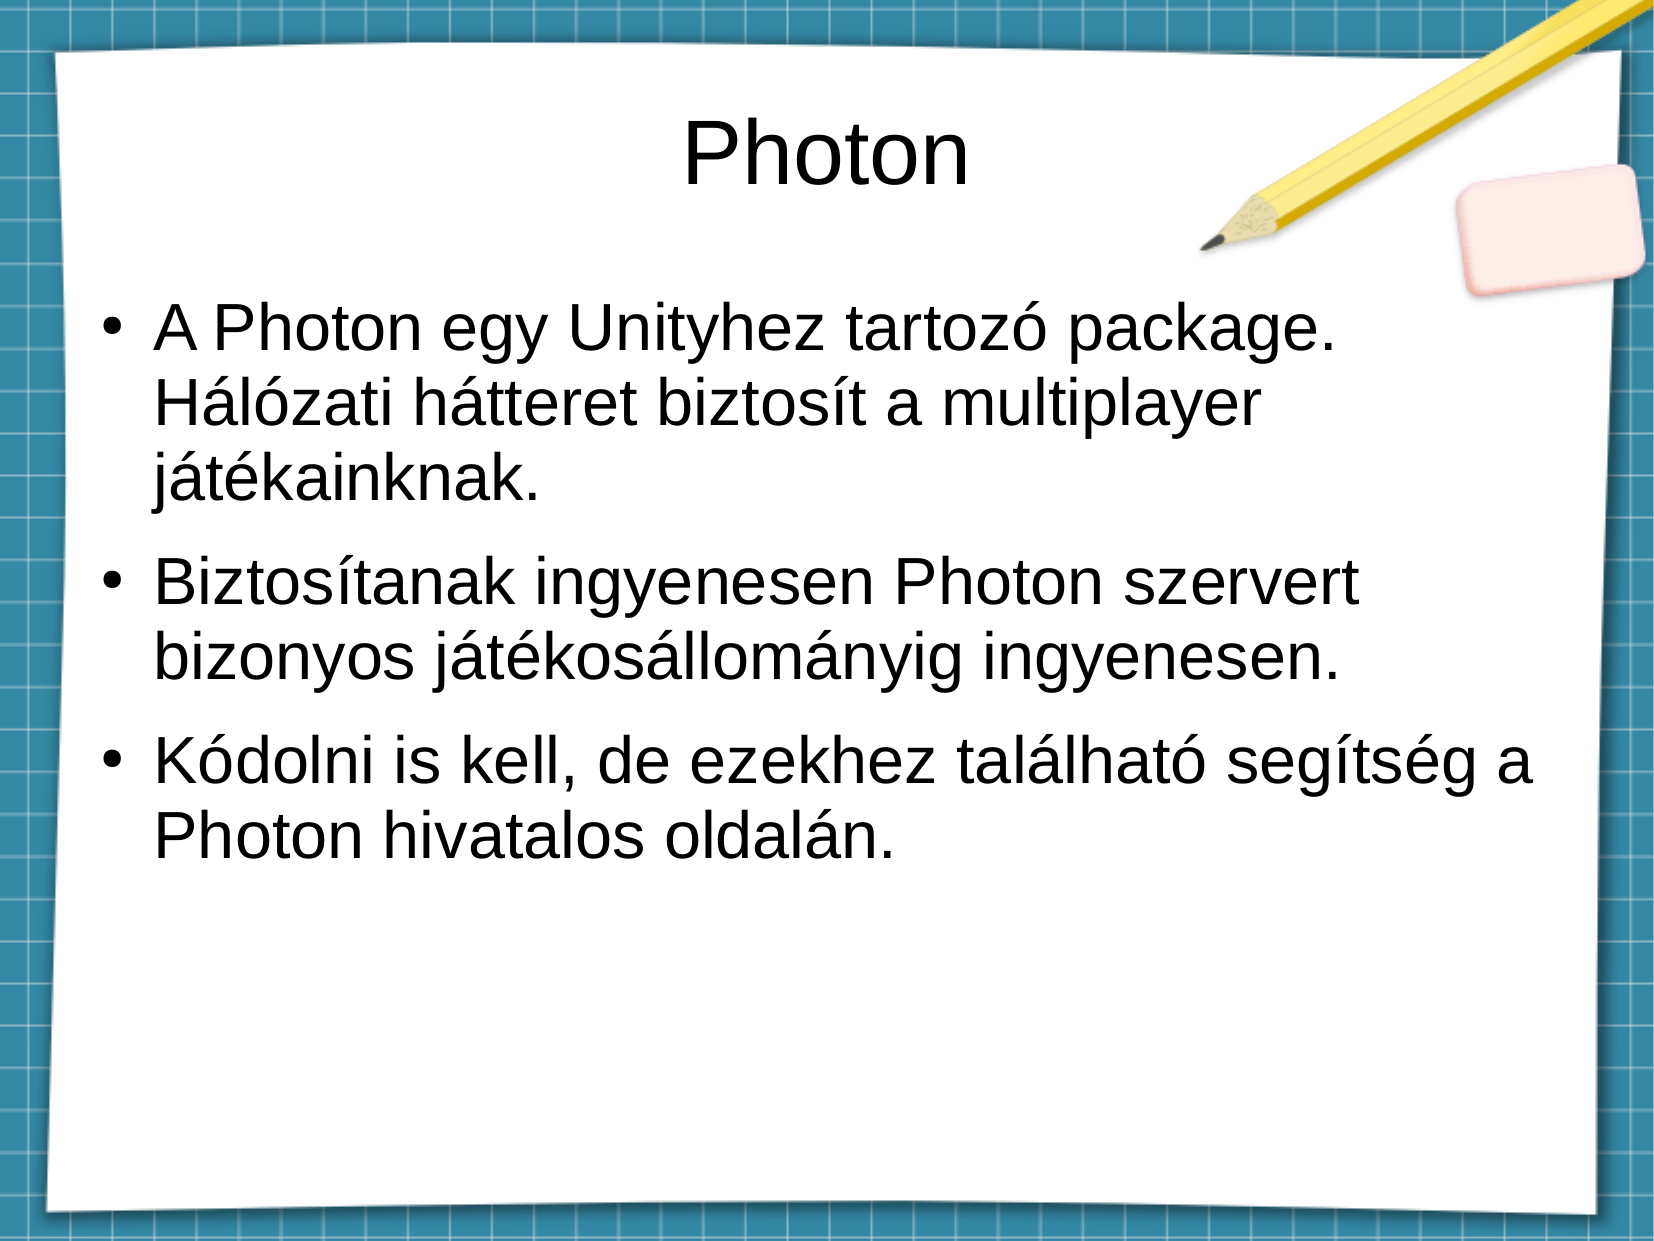

# Photon
A Photon egy Unityhez tartozó package. Hálózati hátteret biztosít a multiplayer játékainknak.
Biztosítanak ingyenesen Photon szervert bizonyos játékosállományig ingyenesen.
Kódolni is kell, de ezekhez található segítség a Photon hivatalos oldalán.